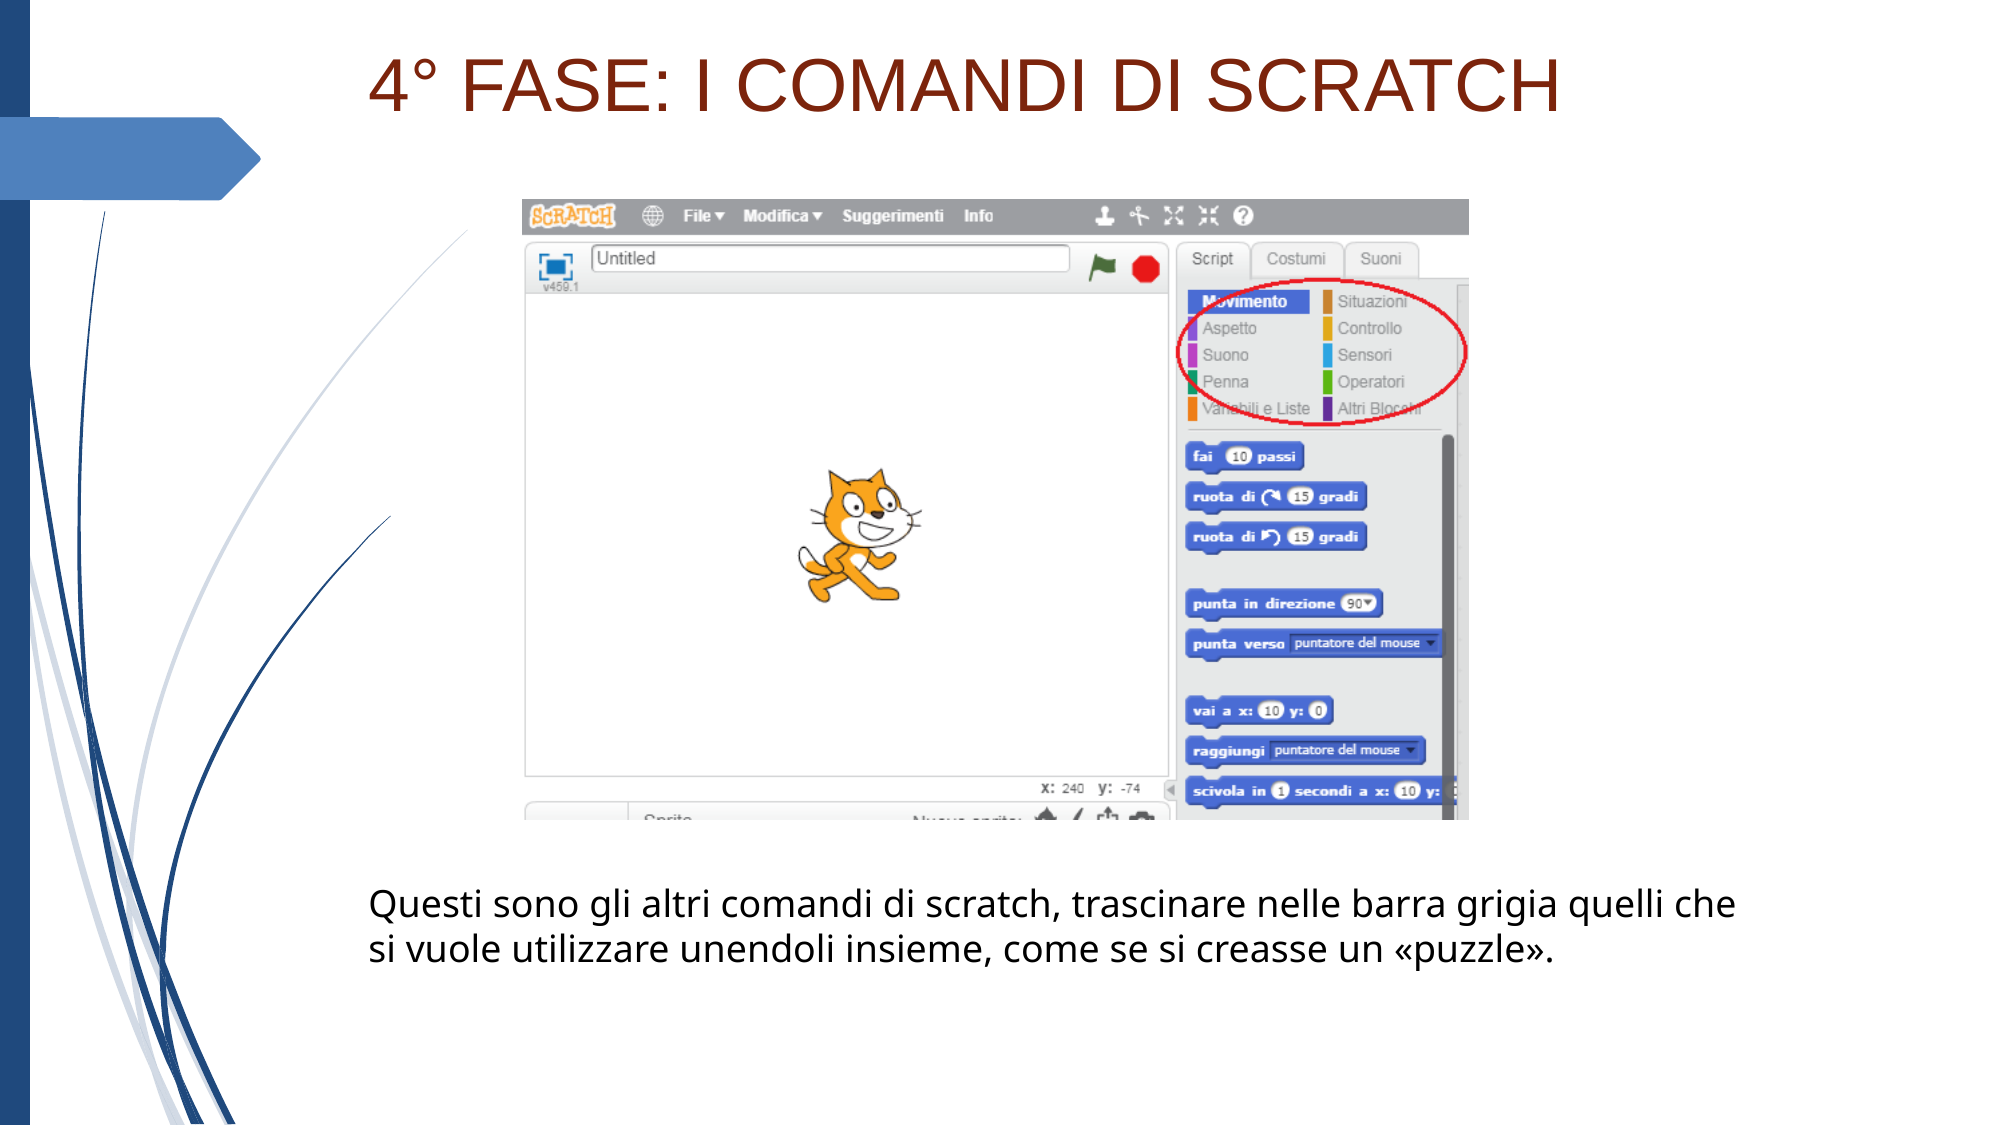

4° FASE: I COMANDI DI SCRATCH
Questi sono gli altri comandi di scratch, trascinare nelle barra grigia quelli che si vuole utilizzare unendoli insieme, come se si creasse un «puzzle».